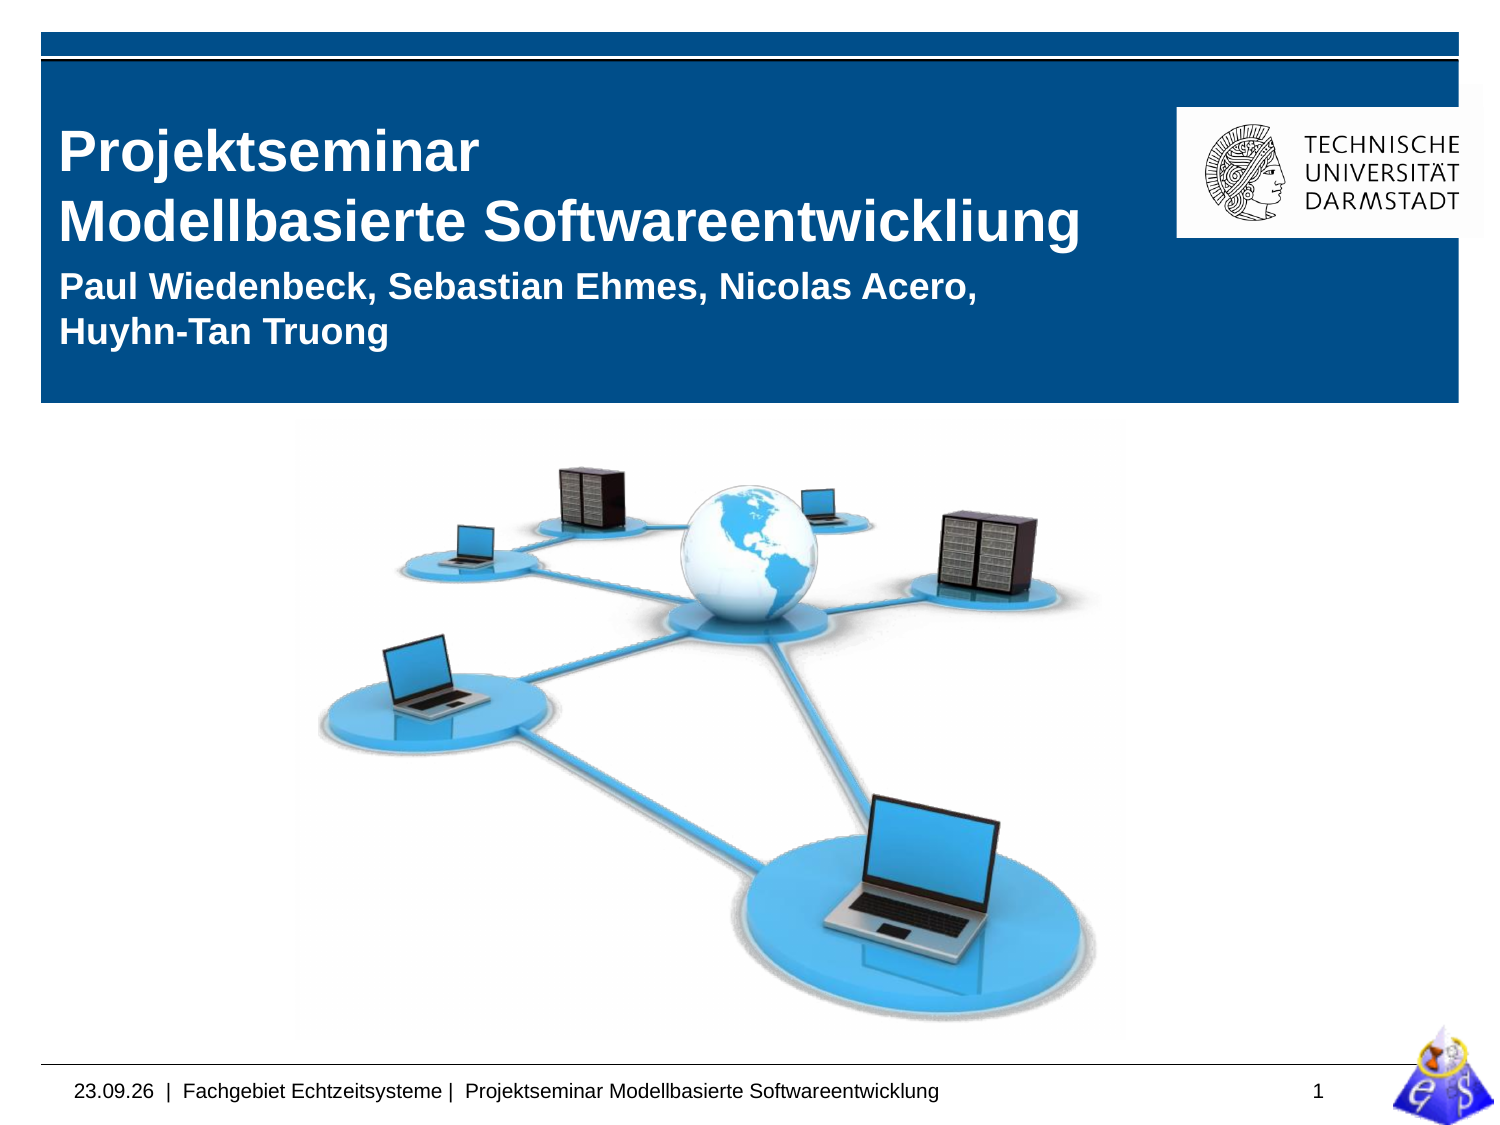

Projektseminar
Modellbasierte Softwareentwickliung
Paul Wiedenbeck, Sebastian Ehmes, Nicolas Acero,
Huyhn-Tan Truong